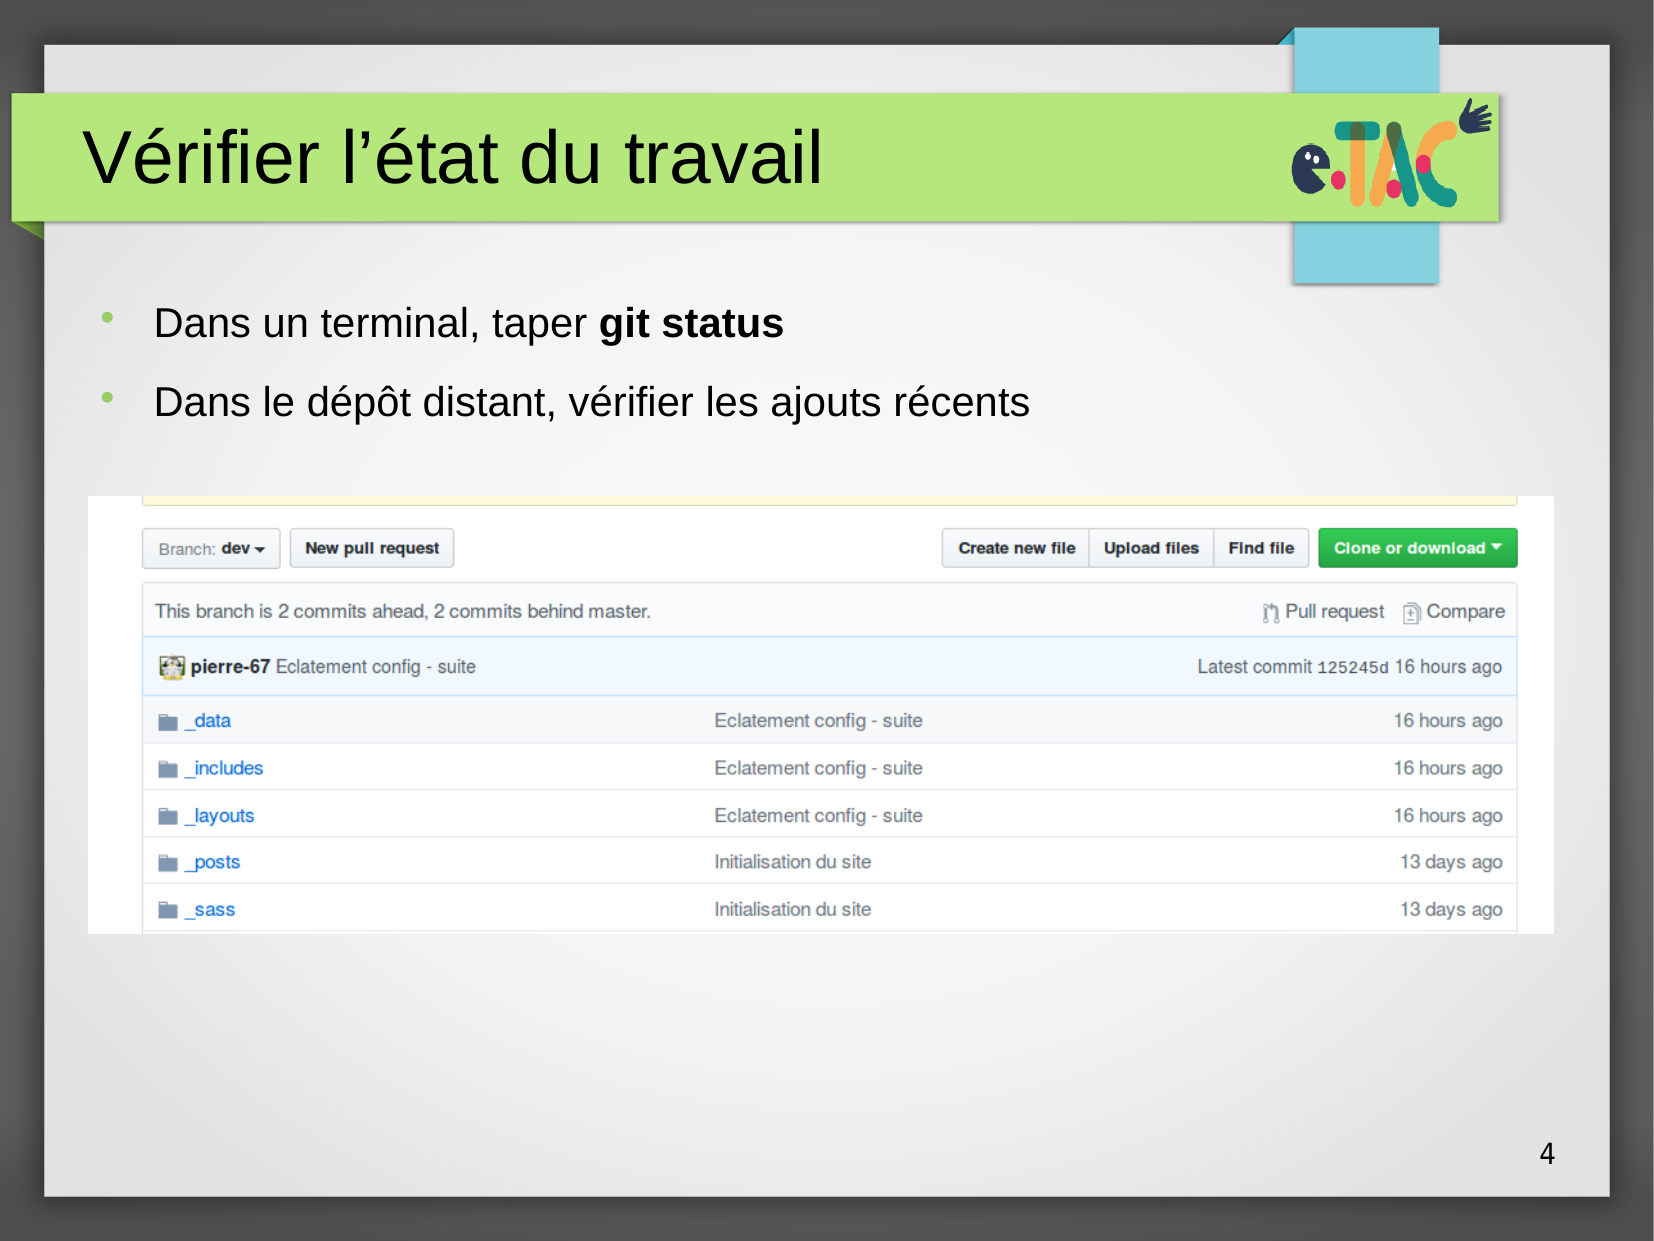

Vérifier l’état du travail
Dans un terminal, taper git status
Dans le dépôt distant, vérifier les ajouts récents